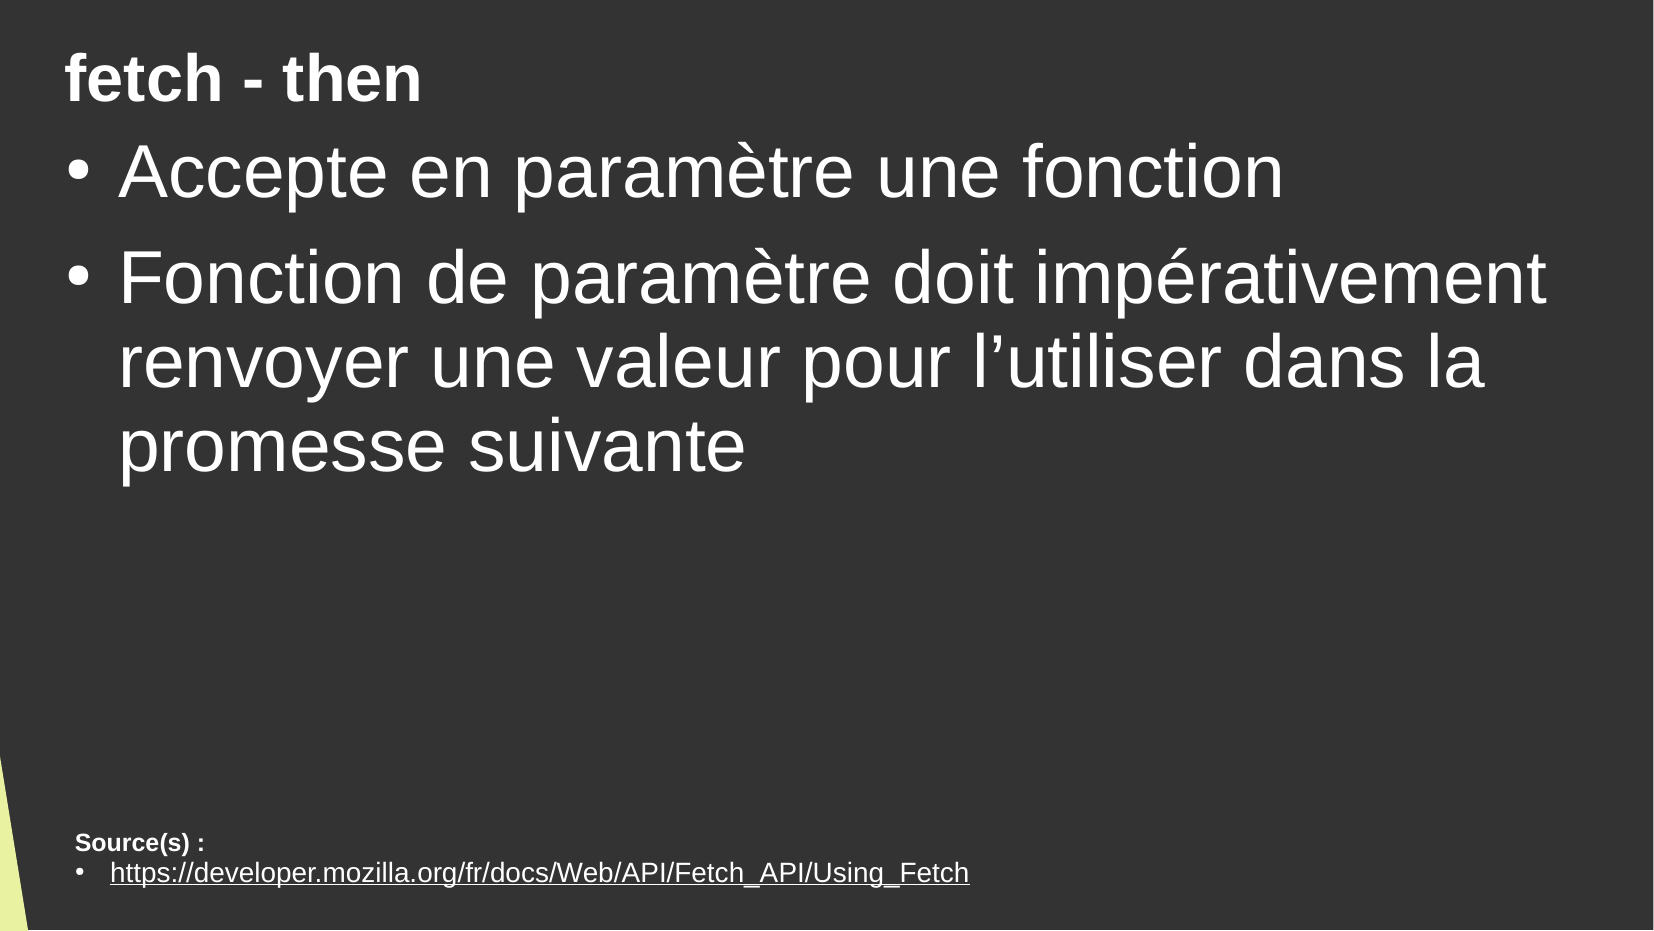

# fetch - then
Accepte en paramètre une fonction
Fonction de paramètre doit impérativement renvoyer une valeur pour l’utiliser dans la promesse suivante
Source(s) :
https://developer.mozilla.org/fr/docs/Web/API/Fetch_API/Using_Fetch